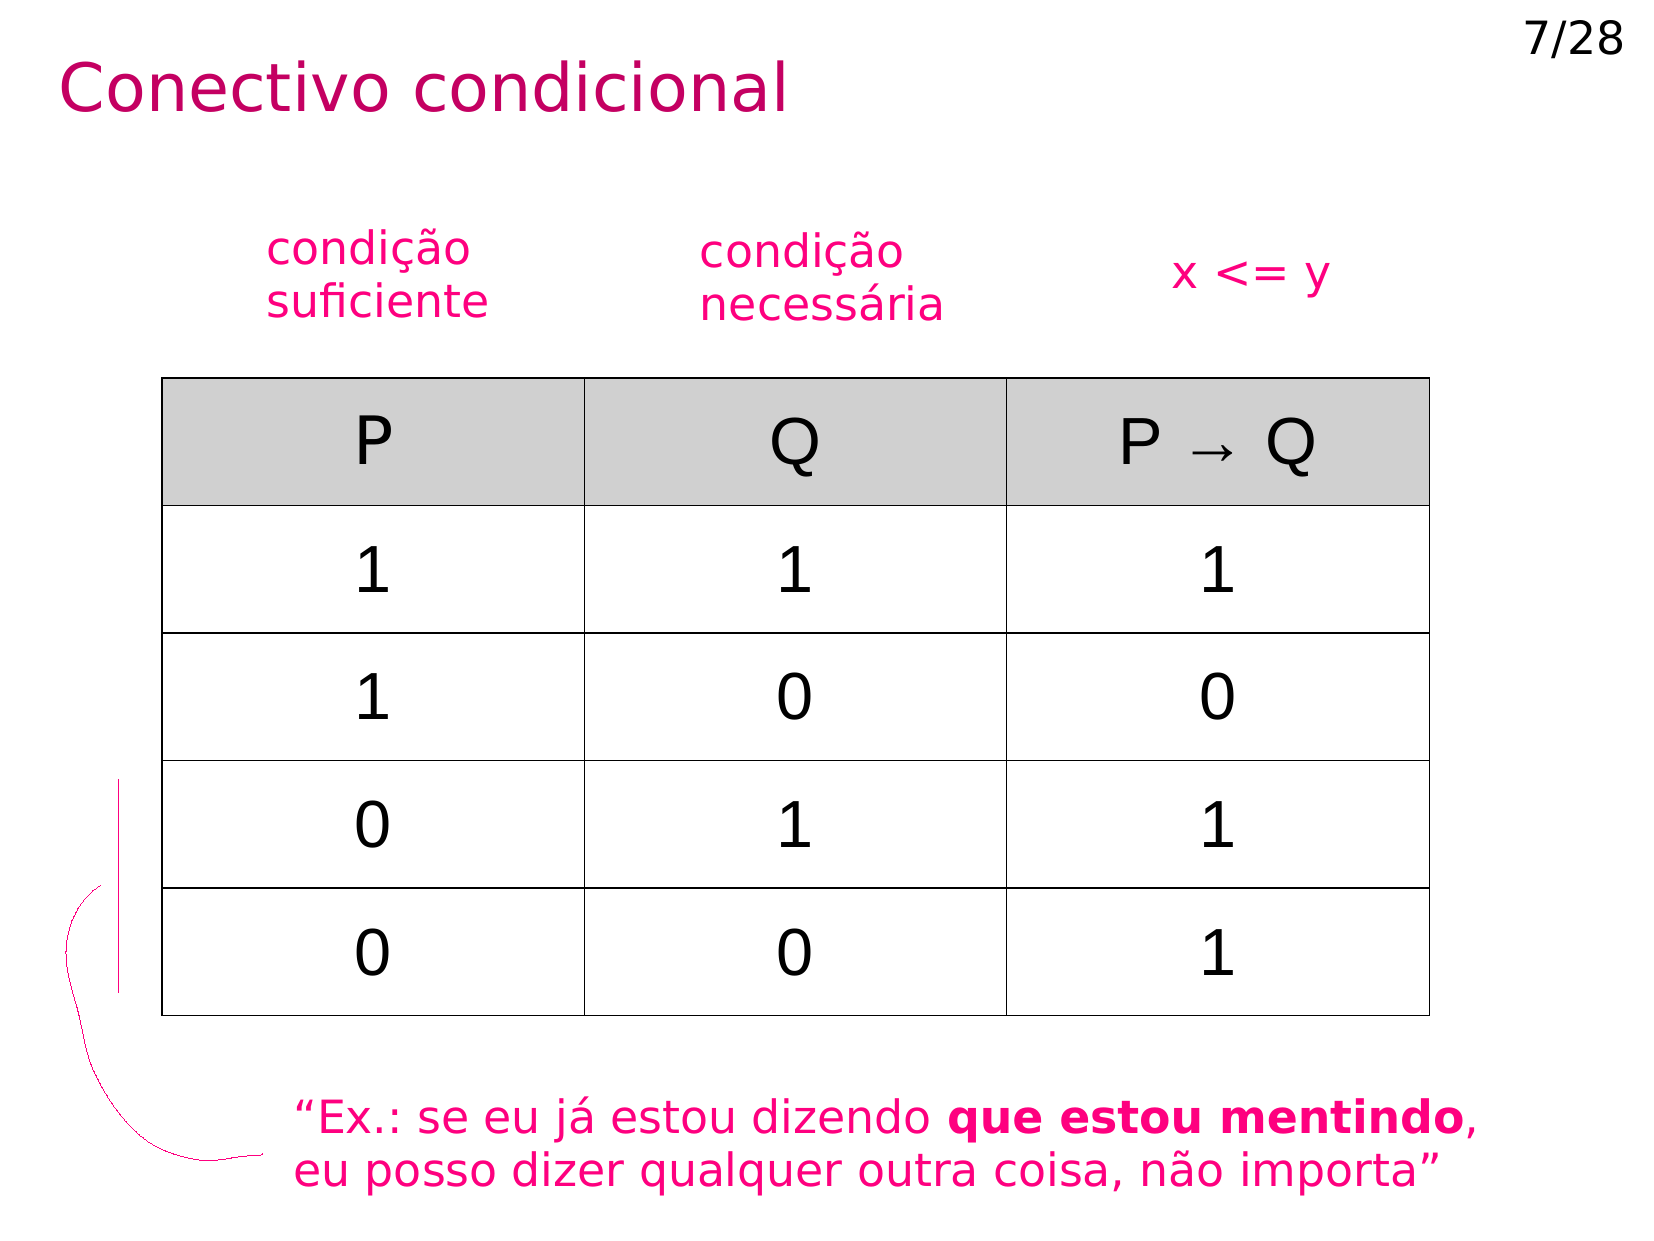

7
# Conectivo condicional
condição
suficiente
condição
necessária
x <= y
| P | Q | P → Q |
| --- | --- | --- |
| 1 | 1 | 1 |
| 1 | 0 | 0 |
| 0 | 1 | 1 |
| 0 | 0 | 1 |
“Ex.: se eu já estou dizendo que estou mentindo, eu posso dizer qualquer outra coisa, não importa”